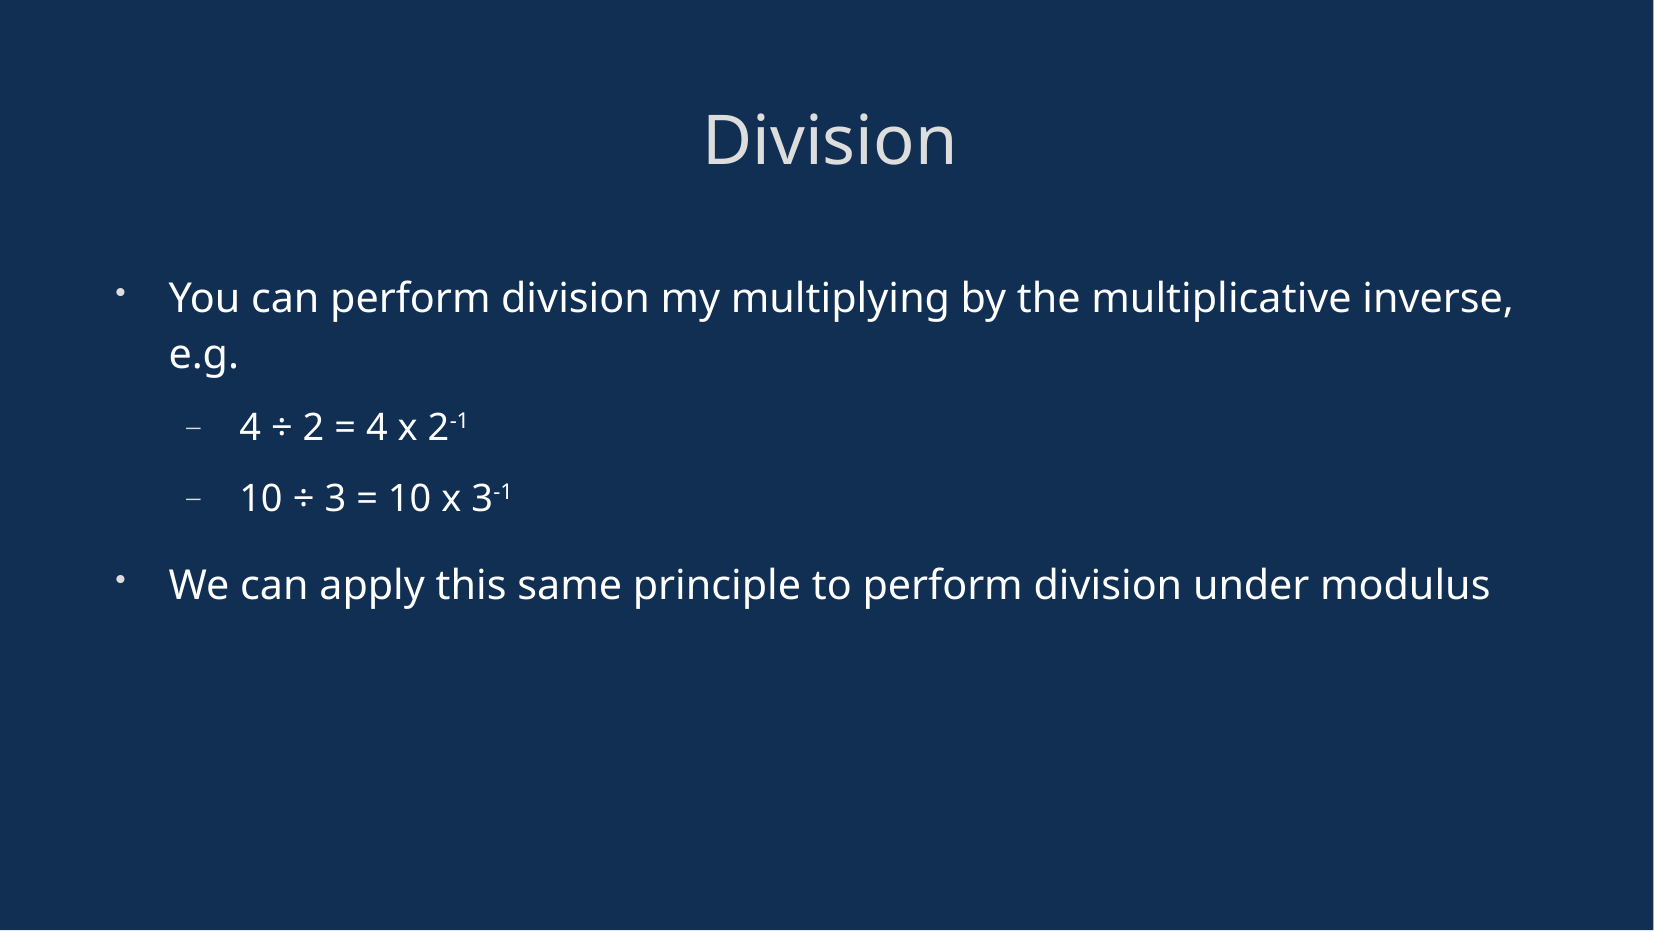

# Division
You can perform division my multiplying by the multiplicative inverse, e.g.
4 ÷ 2 = 4 x 2-1
10 ÷ 3 = 10 x 3-1
We can apply this same principle to perform division under modulus